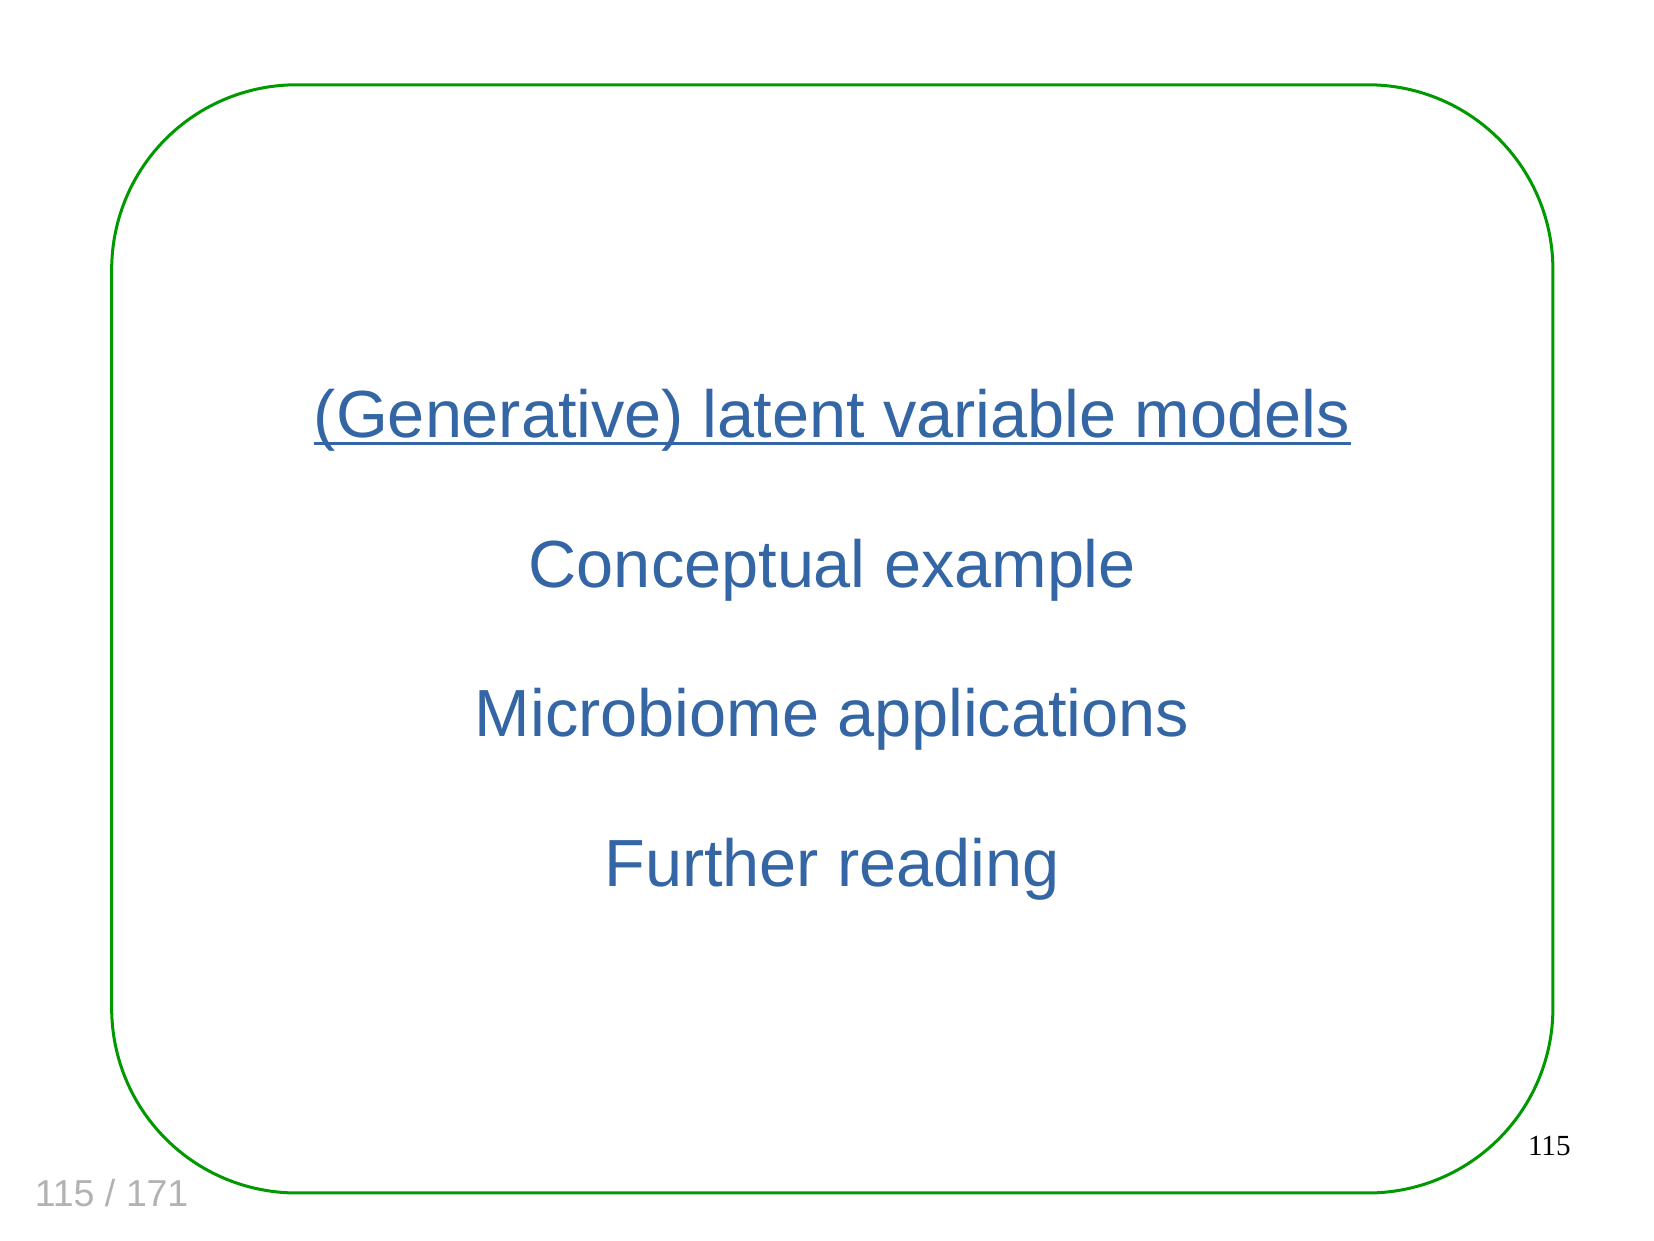

(Generative) latent variable models
Conceptual example
Microbiome applications
Further reading
115